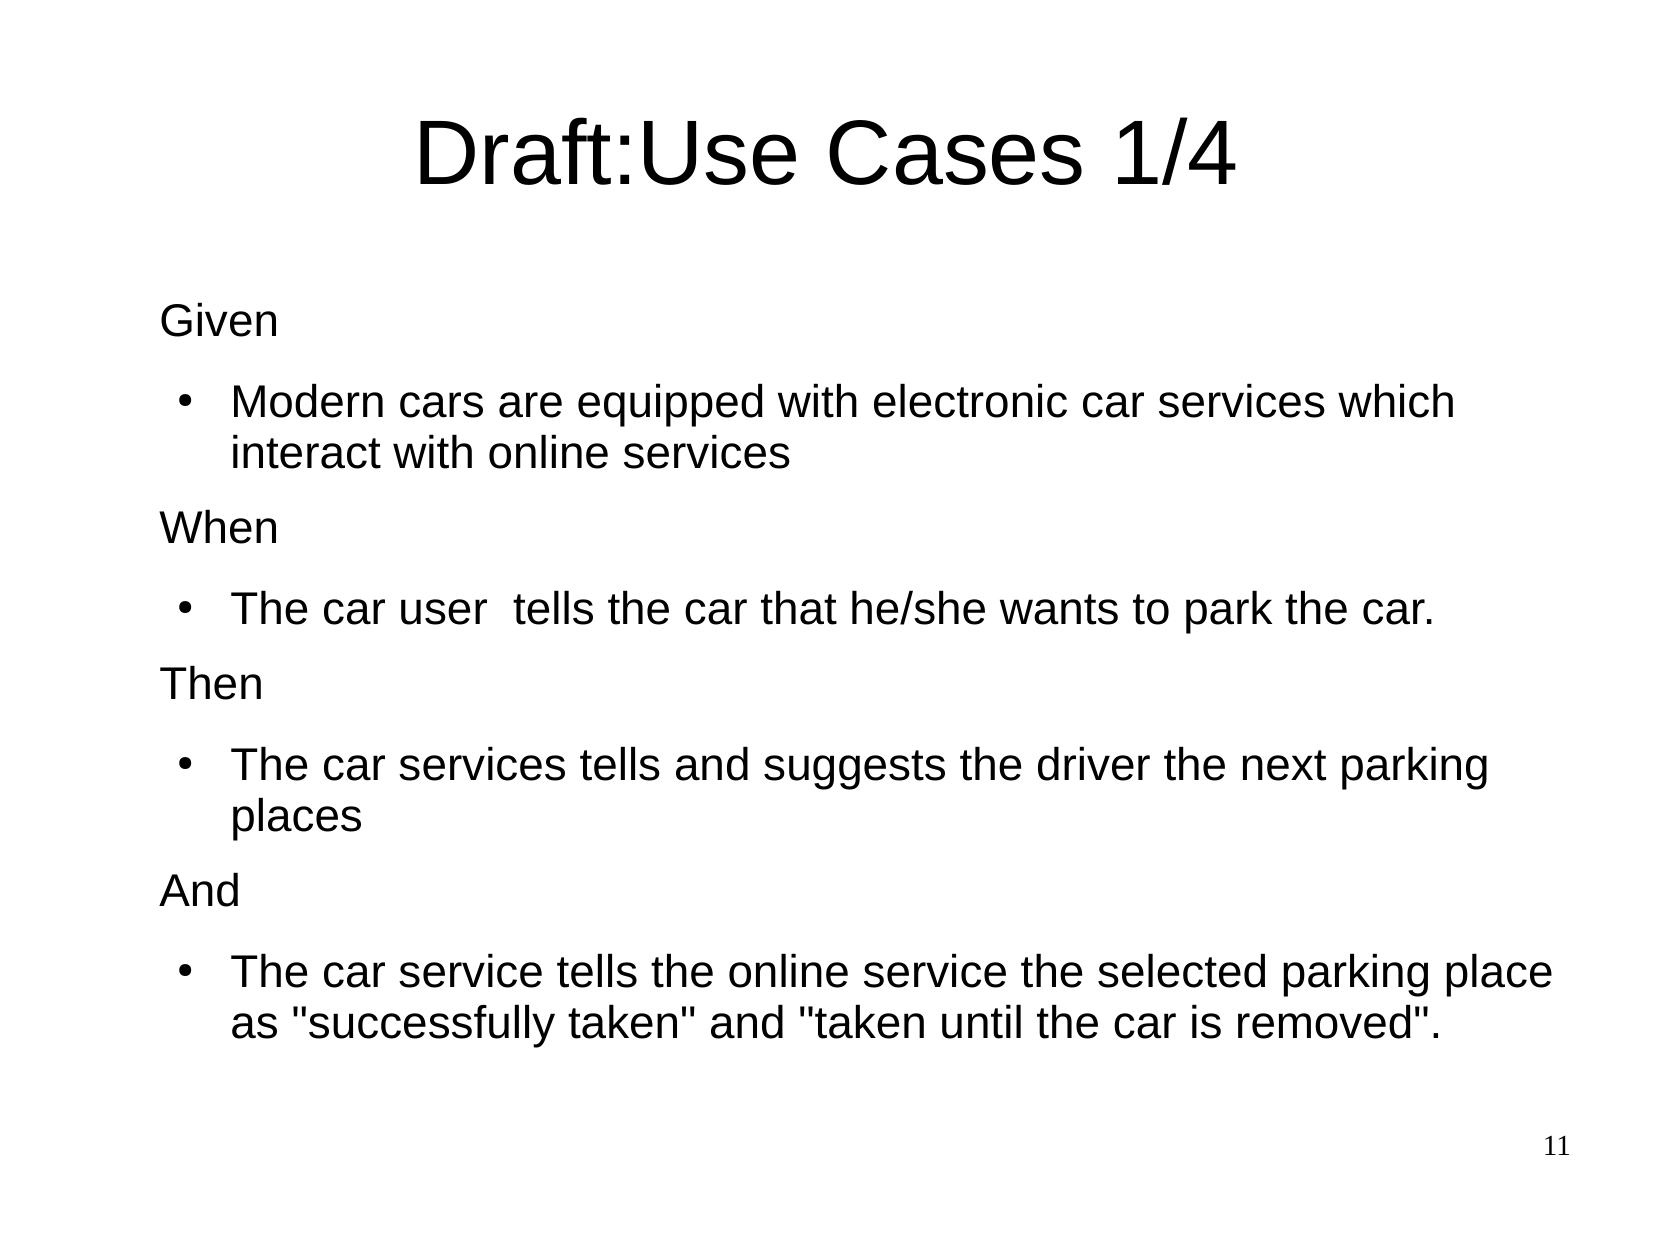

# Draft:Use Cases 1/4
Given
Modern cars are equipped with electronic car services which interact with online services
When
The car user tells the car that he/she wants to park the car.
Then
The car services tells and suggests the driver the next parking places
And
The car service tells the online service the selected parking place as "successfully taken" and "taken until the car is removed".
11